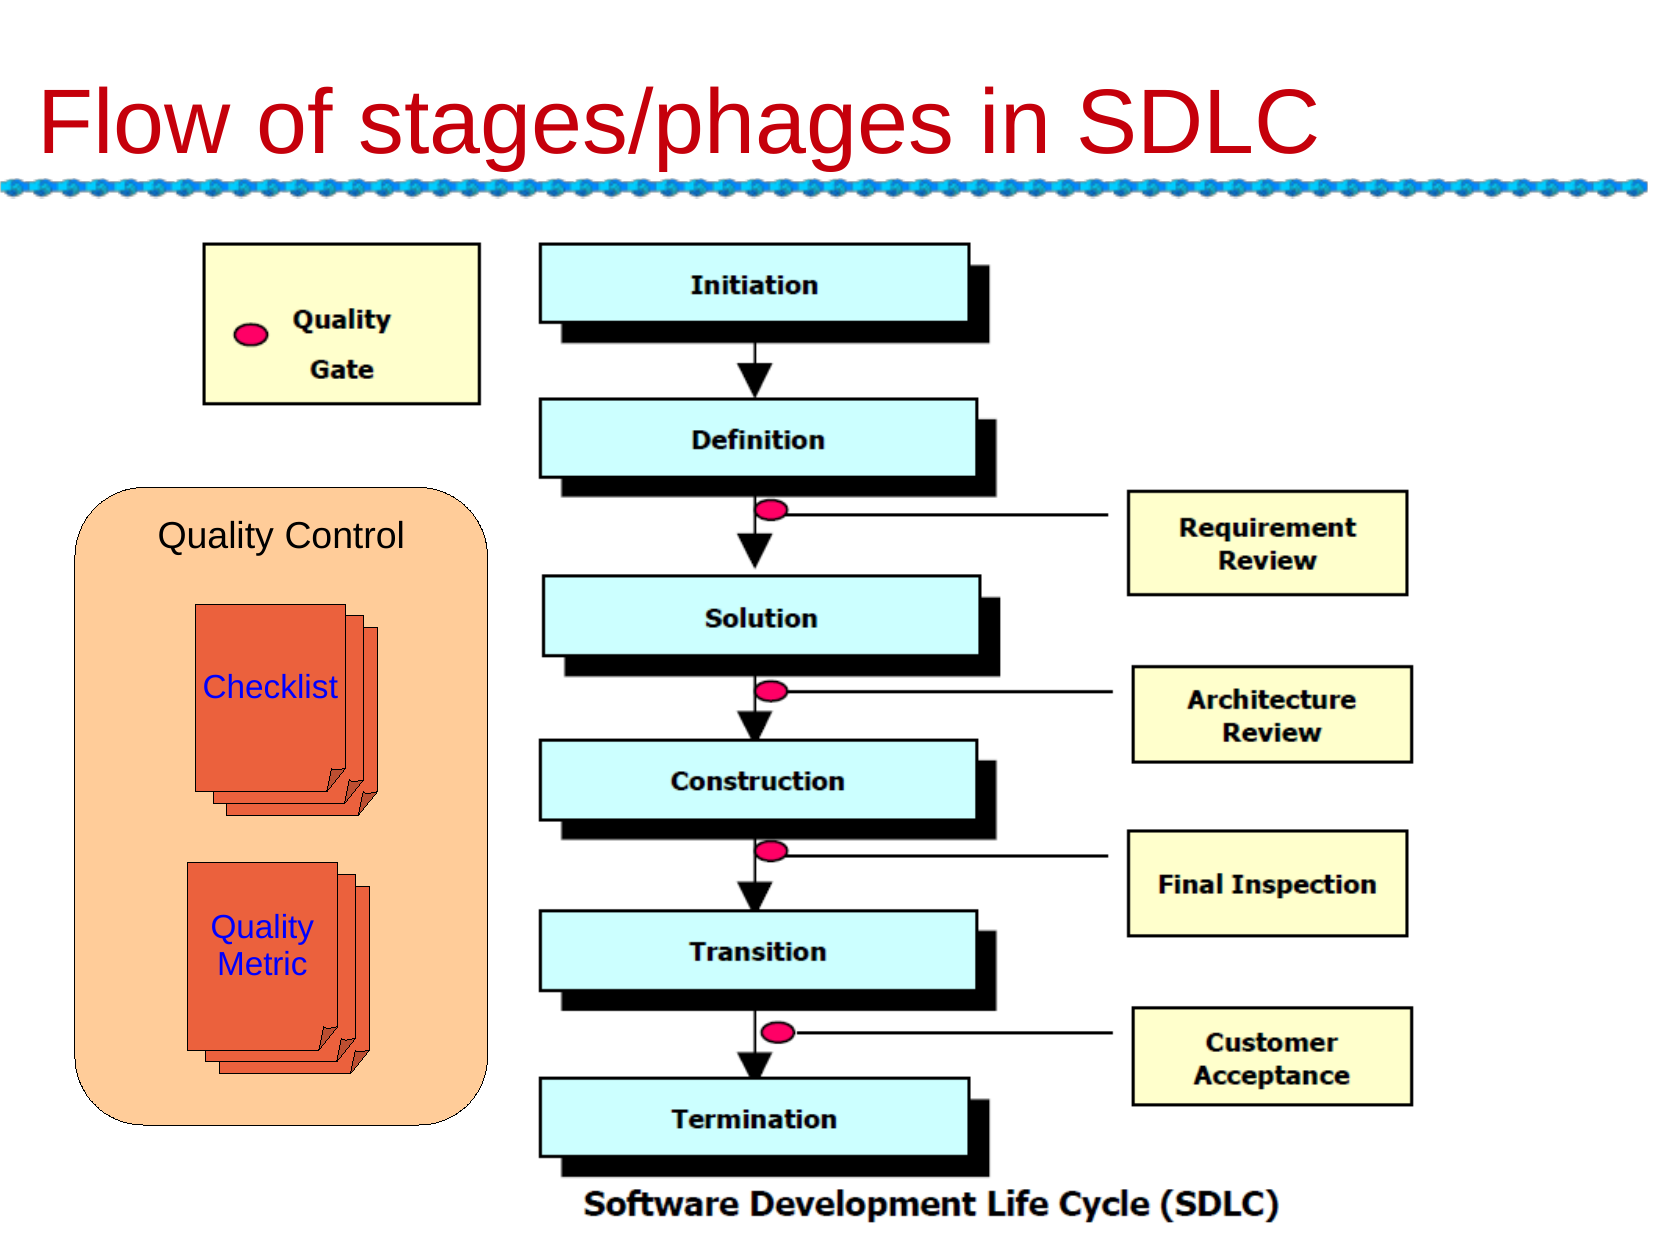

# Flow of stages/phages in SDLC
Quality Control
Checklist
Quality
Metric